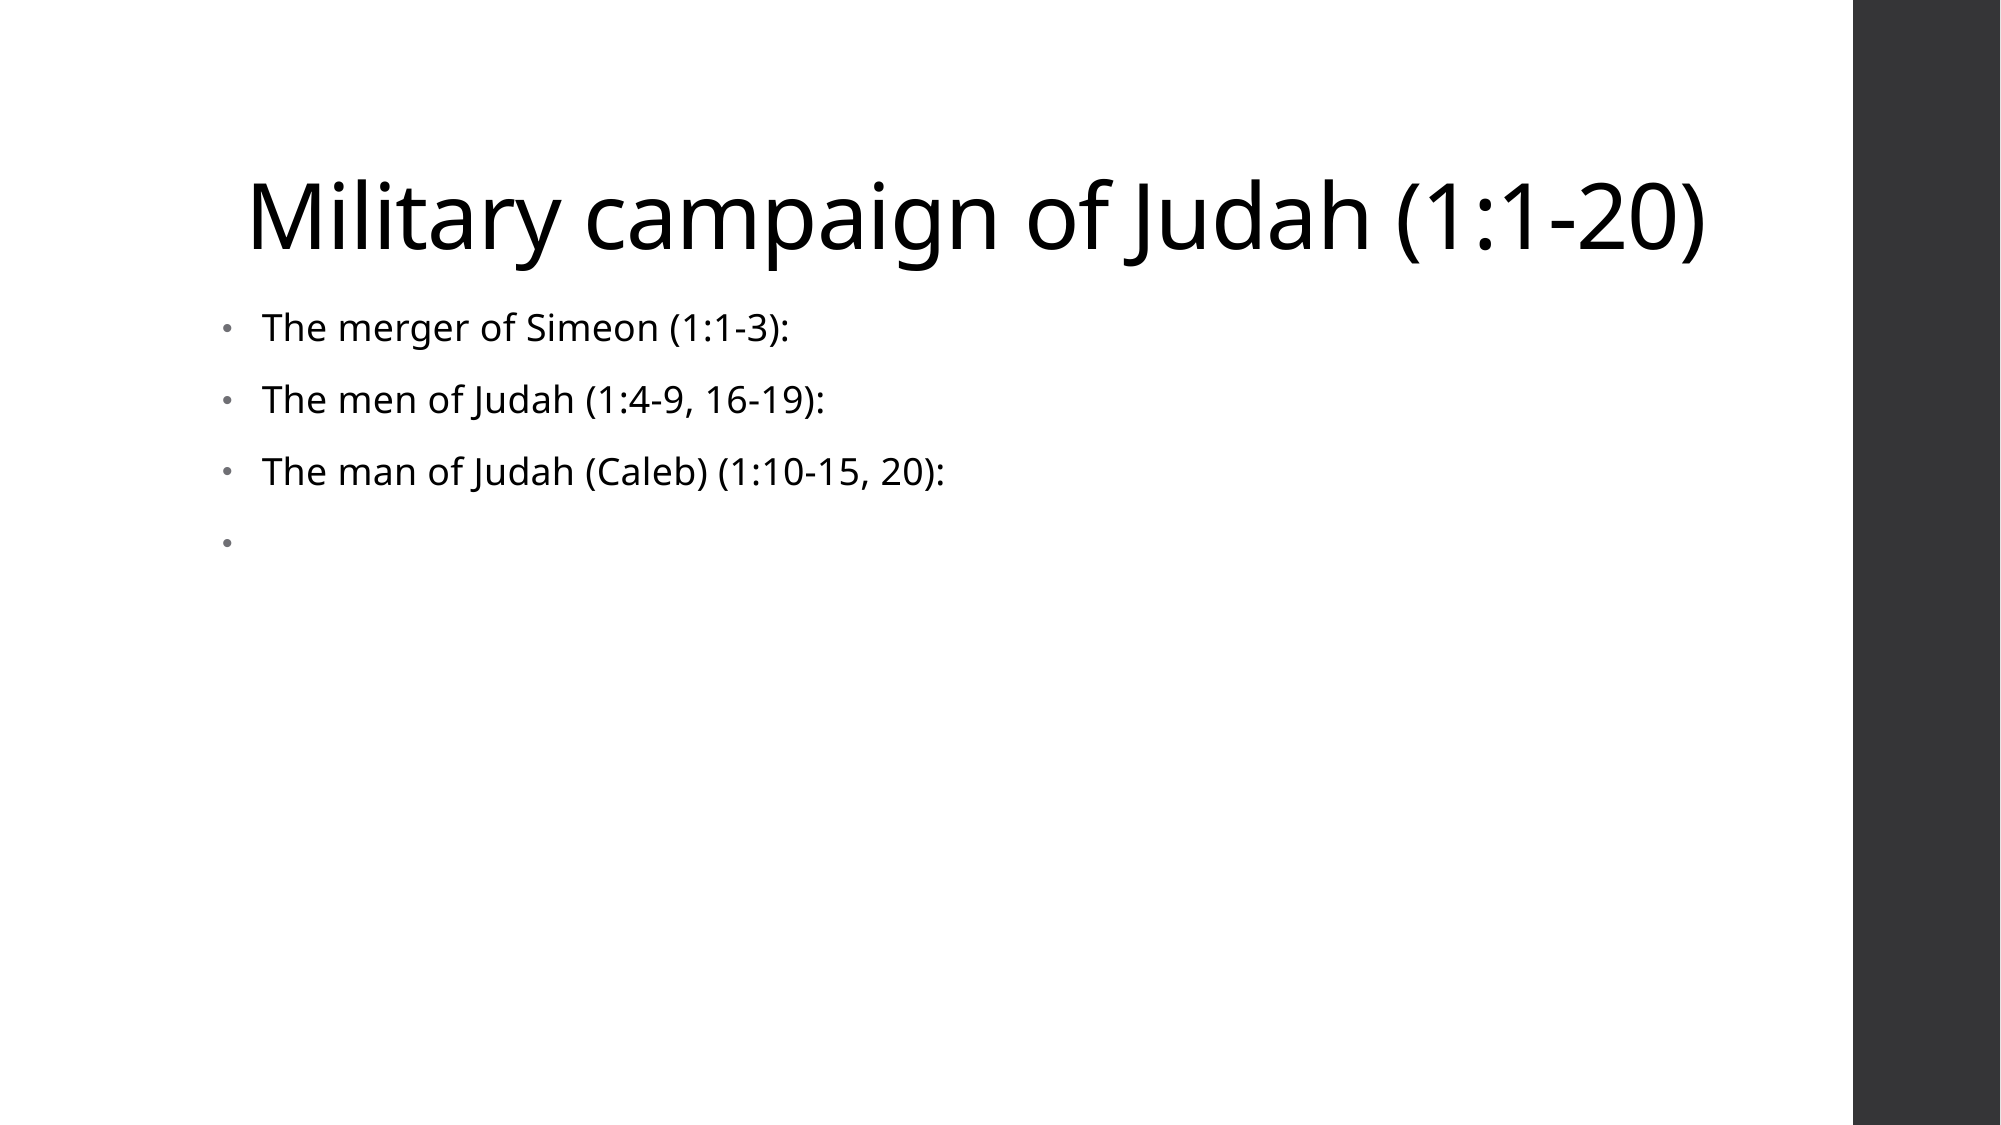

# Military campaign of Judah (1:1-20)
 The merger of Simeon (1:1-3):
 The men of Judah (1:4-9, 16-19):
 The man of Judah (Caleb) (1:10-15, 20):